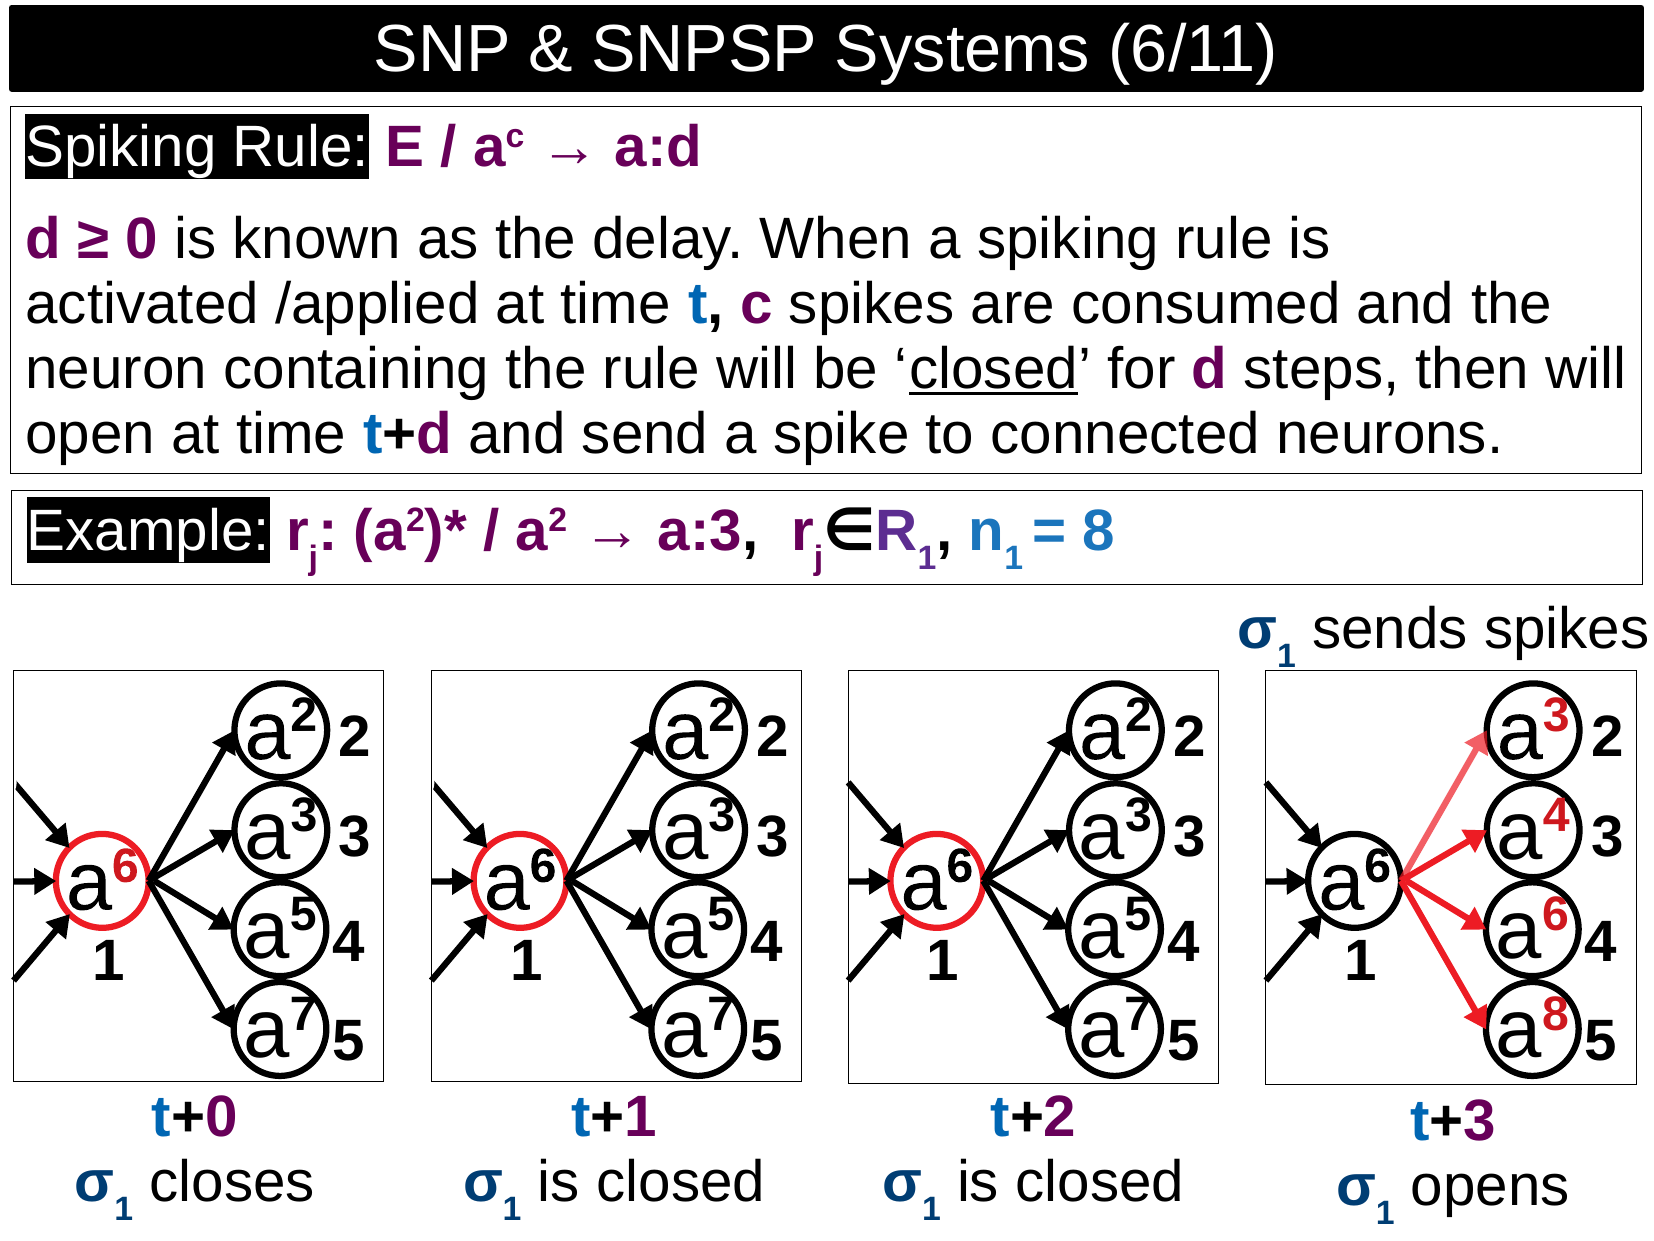

# SNP & SNPSP Systems (6/11)
Spiking Rule: E / ac → a:d
d ≥ 0 is known as the delay. When a spiking rule is activated /applied at time t, c spikes are consumed and the neuron containing the rule will be ‘closed’ for d steps, then will open at time t+d and send a spike to connected neurons.
Example: rj: (a2)* / a2 → a:3, rj∈R1, n1 = 8
σ1 sends spikes
a2
a2
a2
a3
2
2
2
2
a3
a3
a3
a4
3
3
3
3
a6
a6
a6
a6
a5
a5
a5
a6
4
4
4
4
1
1
1
1
a7
a7
a7
a8
5
5
5
5
t+0
σ1 closes
t+1
σ1 is closed
t+2
σ1 is closed
t+3
σ1 opens